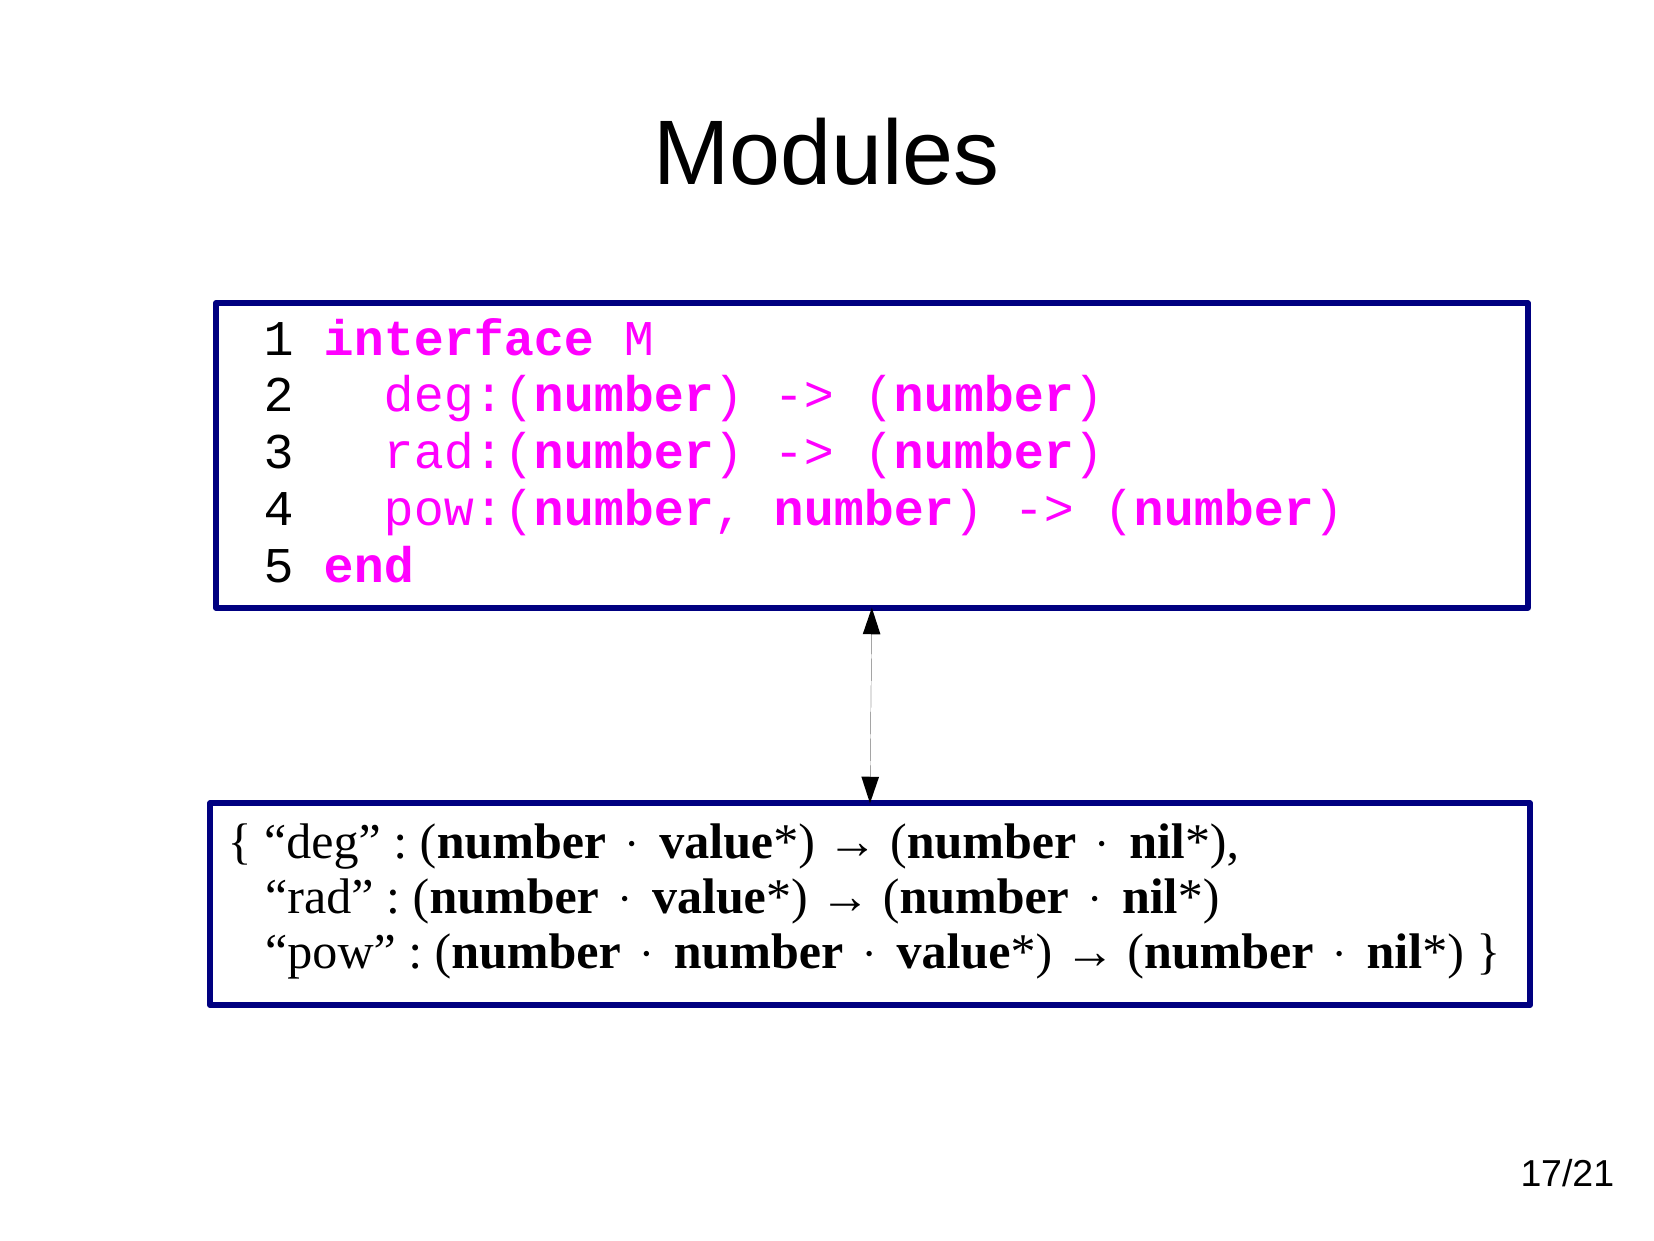

# Modules
 1 interface M
 2 deg:(number) -> (number)
 3 rad:(number) -> (number)
 4 pow:(number, number) -> (number)
 5 end
{ “deg” : (number × value*) → (number × nil*),
 “rad” : (number × value*) → (number × nil*)
 “pow” : (number × number × value*) → (number × nil*) }
 17/21